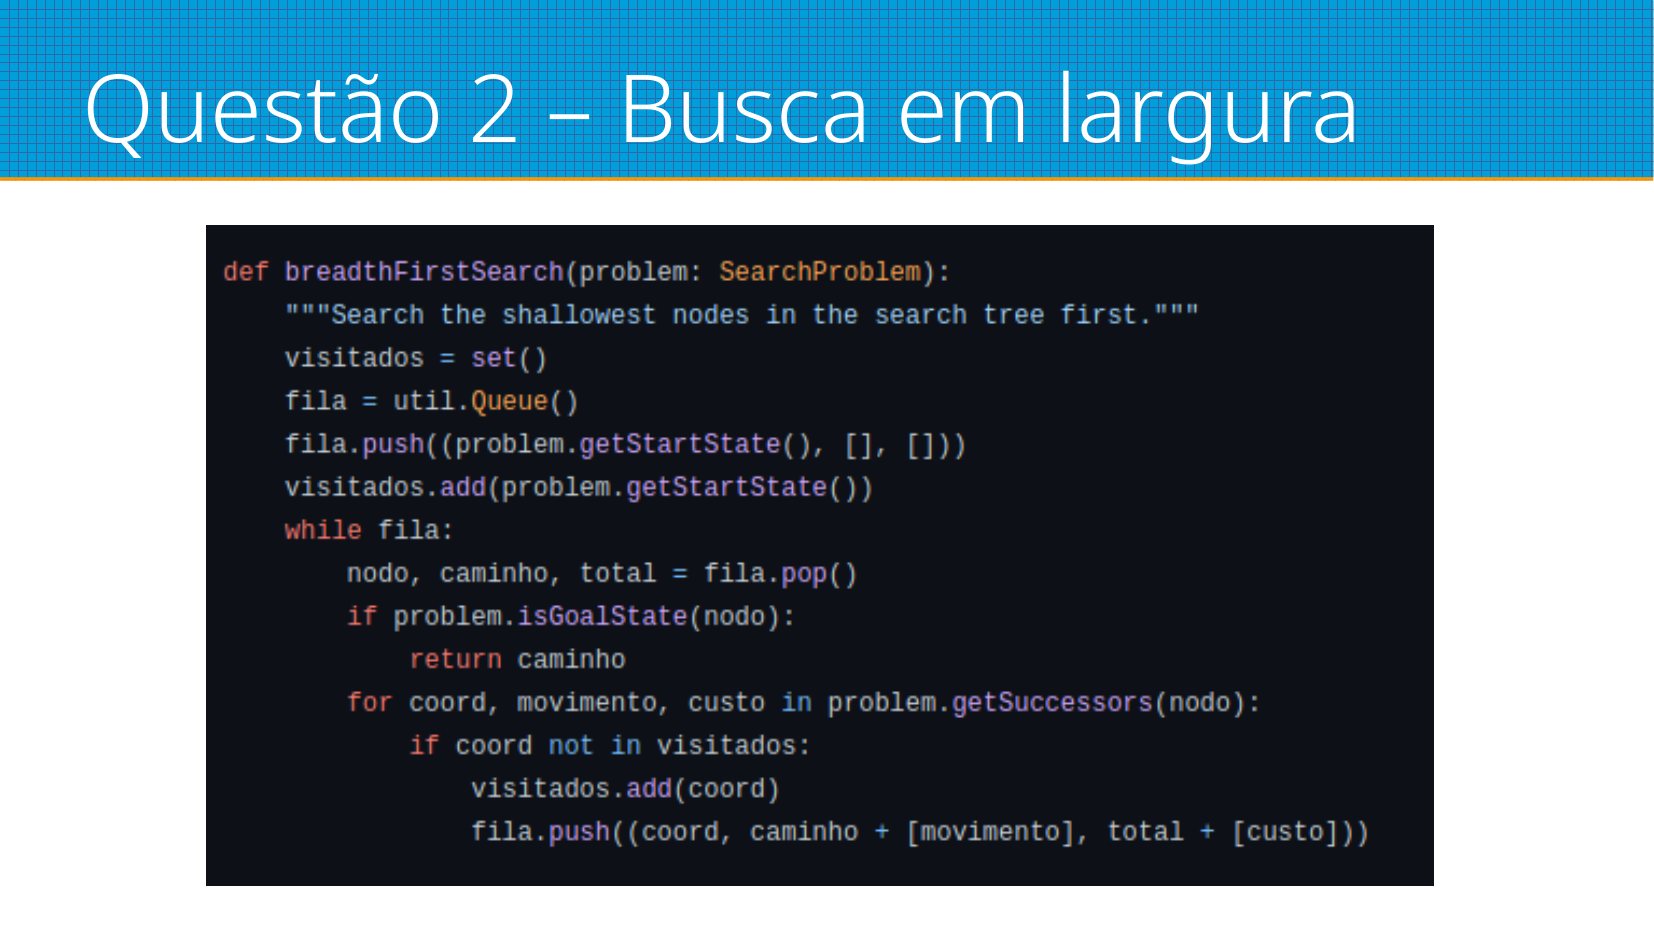

# Questão 2 – Busca em largura